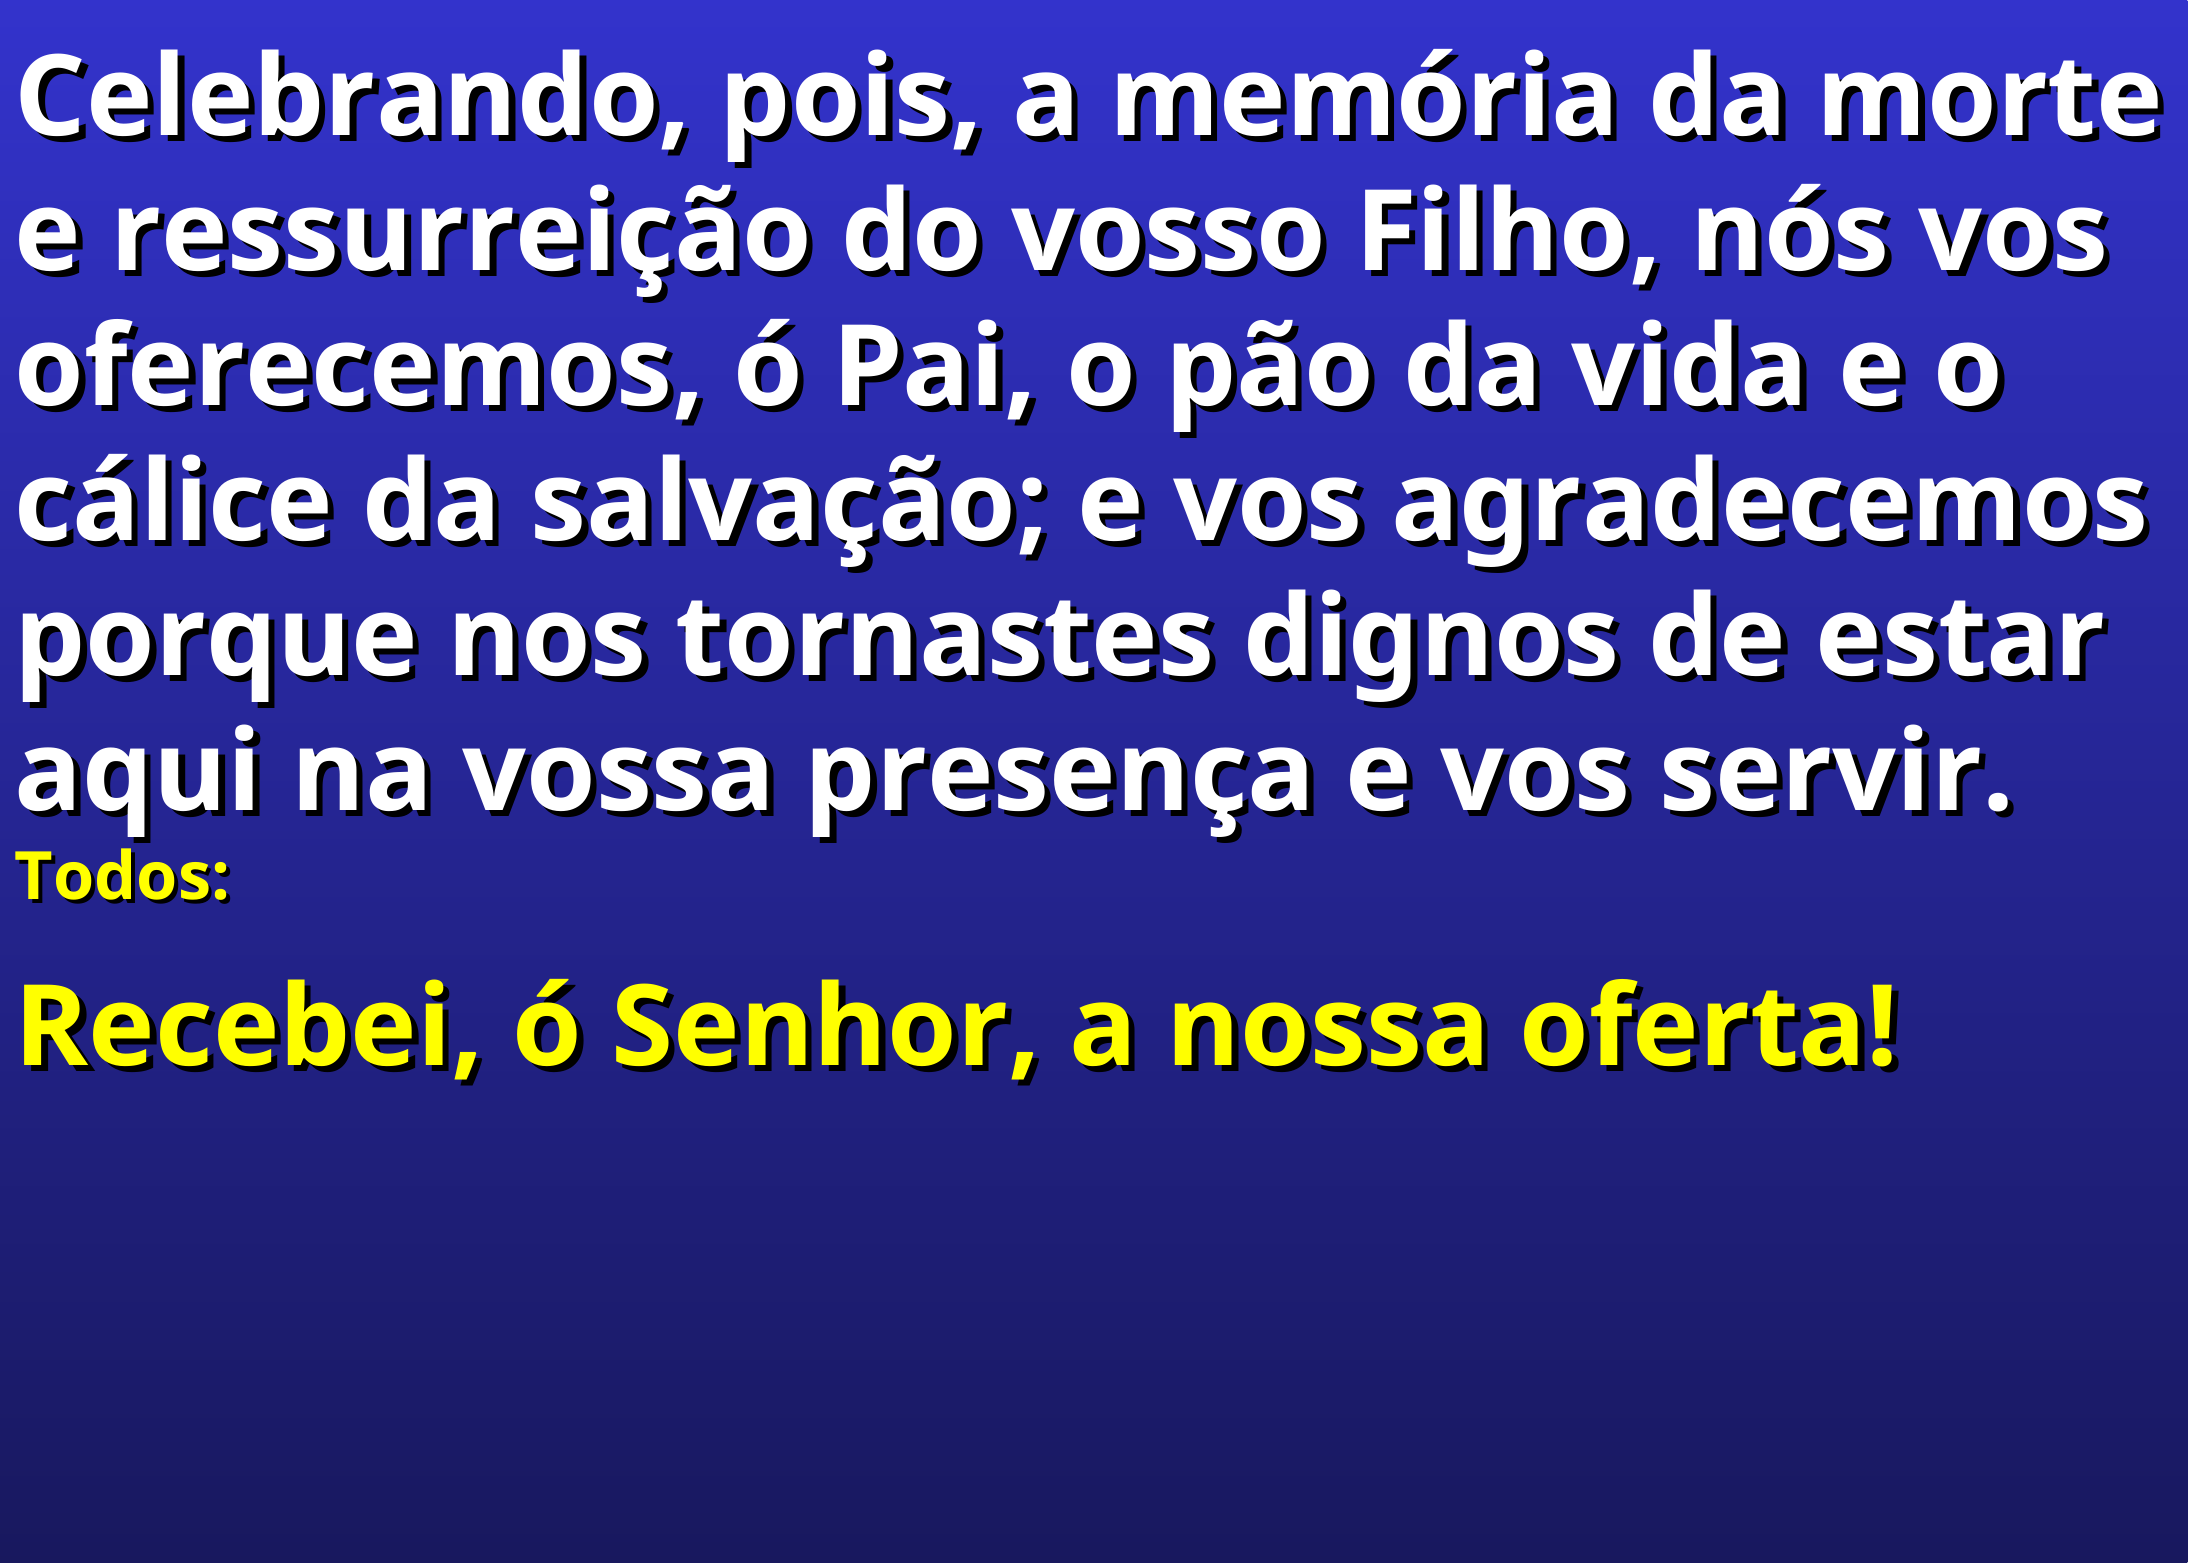

Celebrando, pois, a memória da morte e ressurreição do vosso Filho, nós vos oferecemos, ó Pai, o pão da vida e o cálice da salvação; e vos agradecemos porque nos tornastes dignos de estar aqui na vossa presença e vos servir.
Todos:
Recebei, ó Senhor, a nossa oferta!